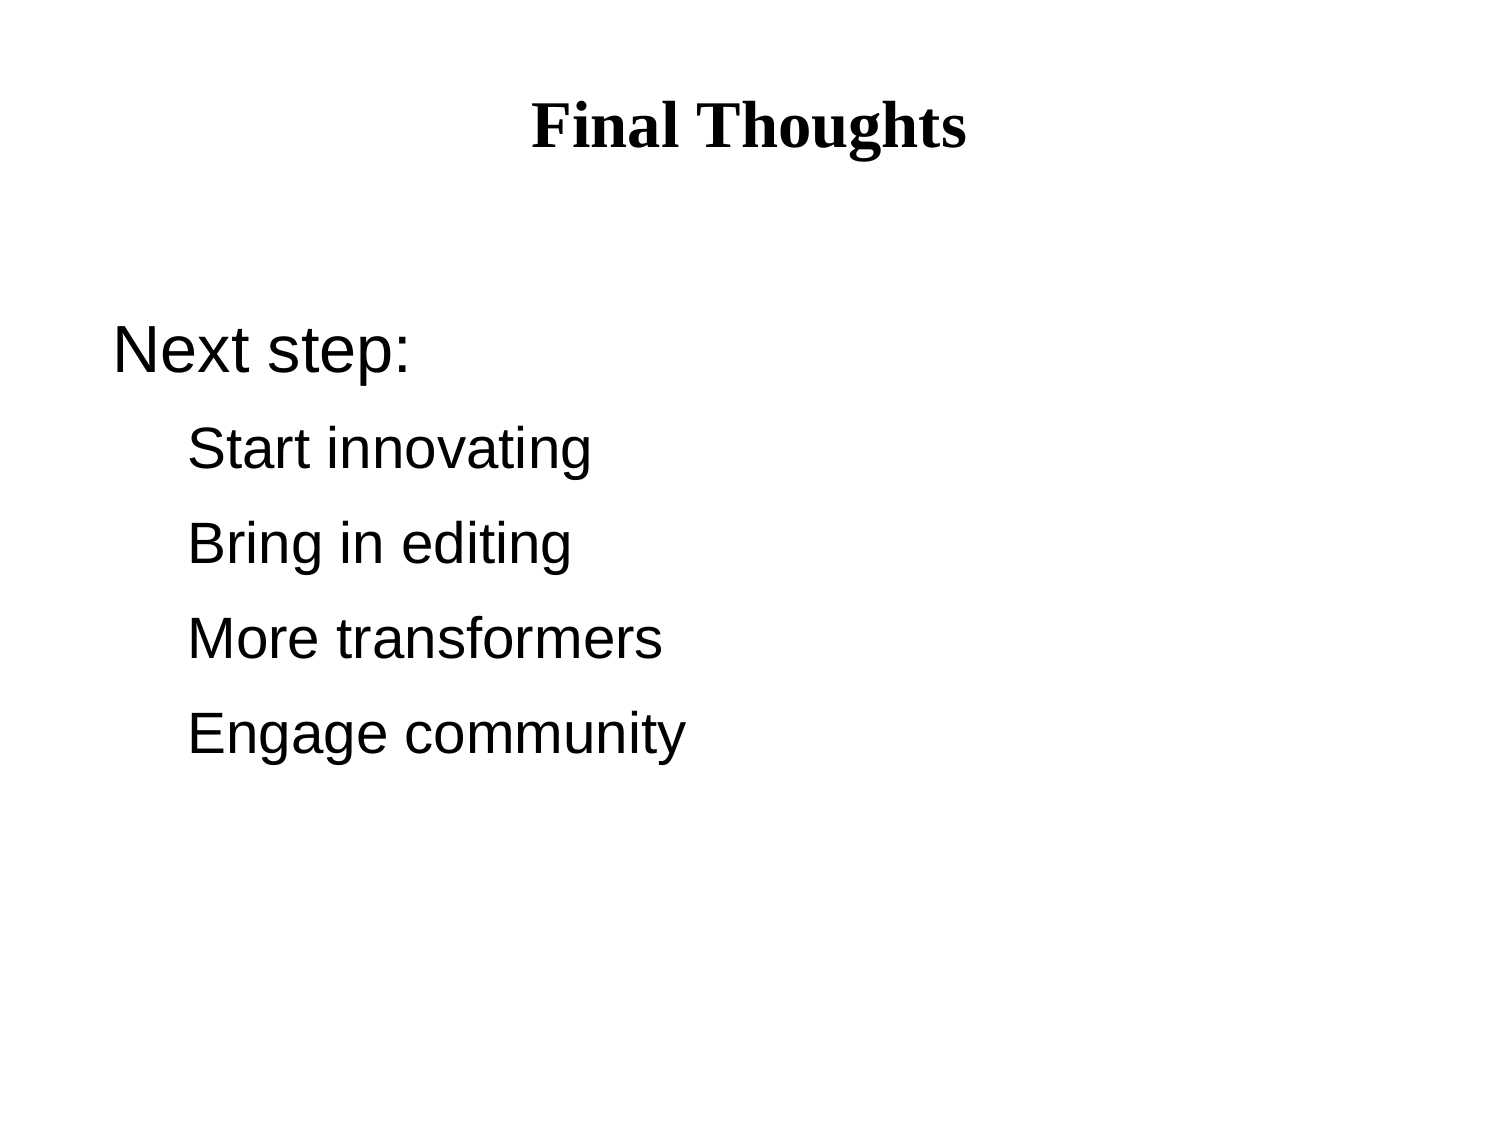

# Final Thoughts
Next step:
Start innovating
Bring in editing
More transformers
Engage community